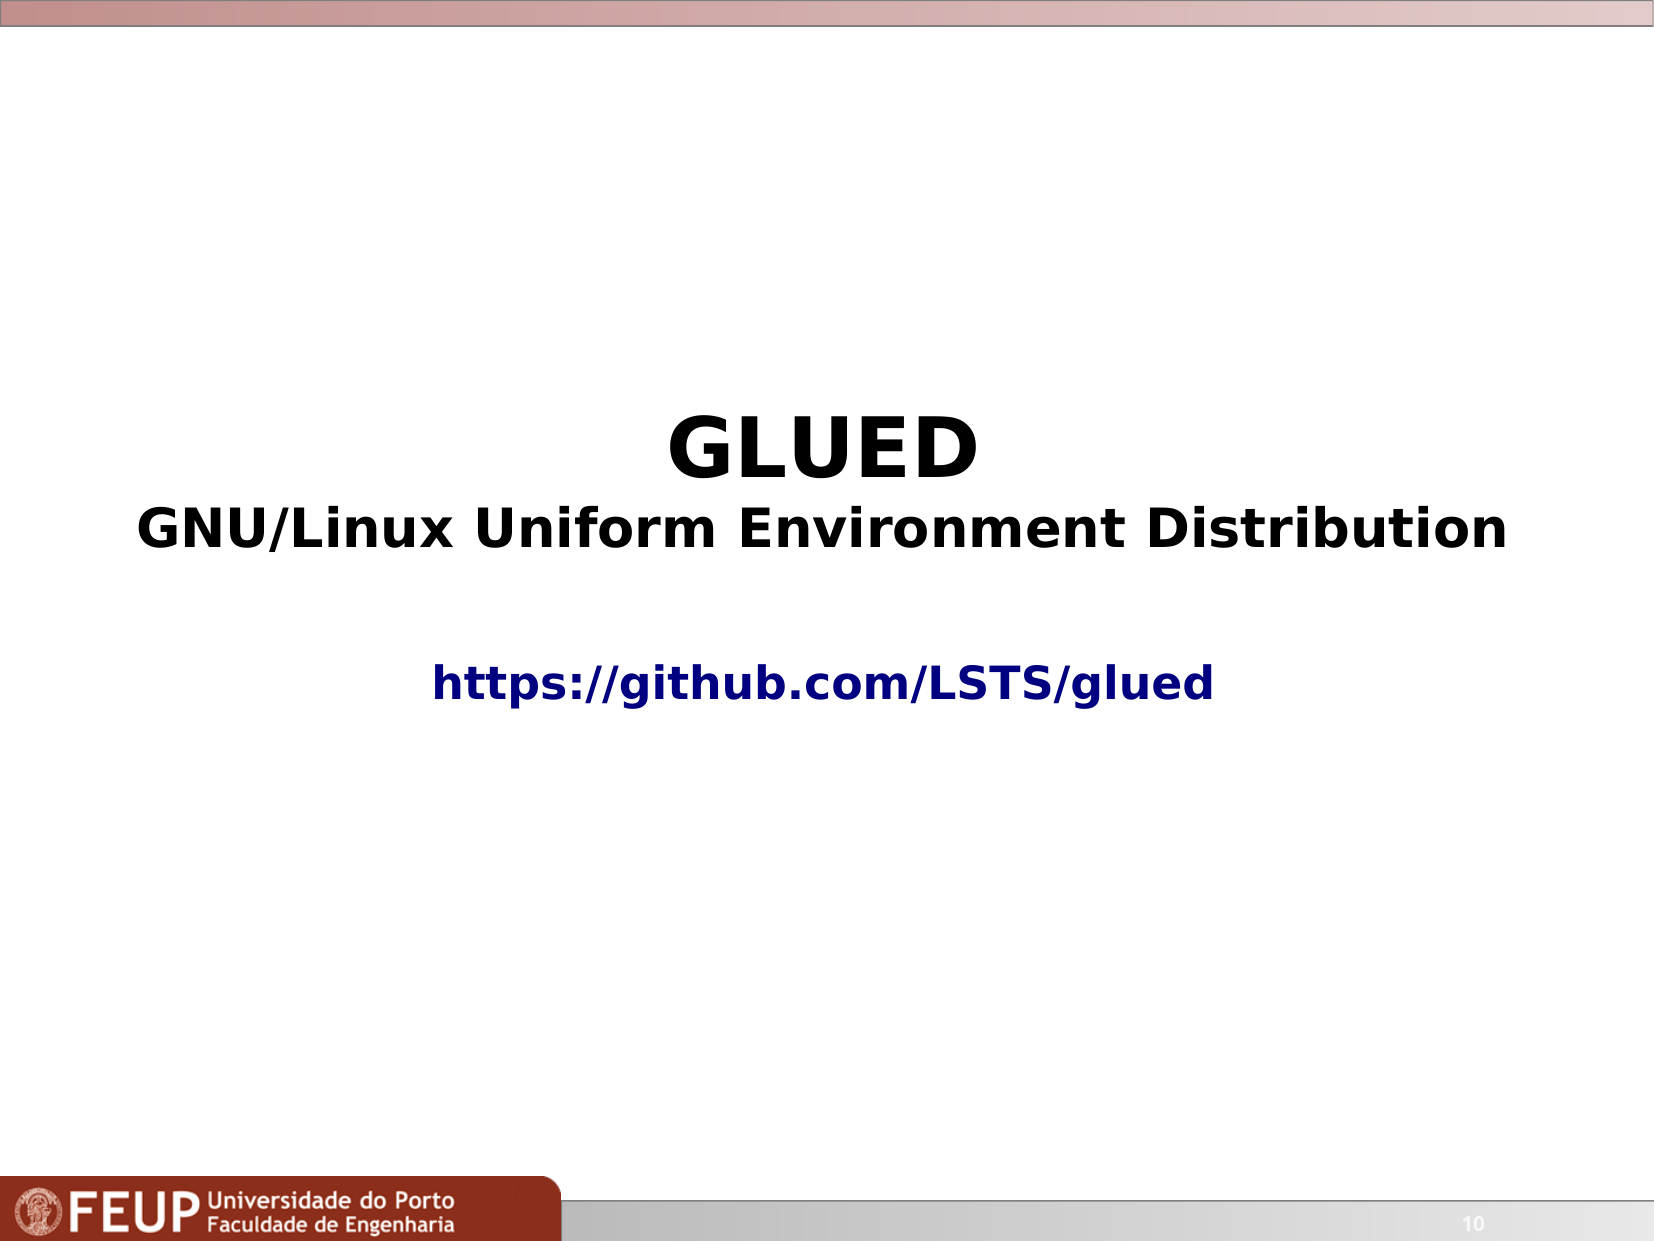

# GLUED
GNU/Linux Uniform Environment Distribution
https://github.com/LSTS/glued